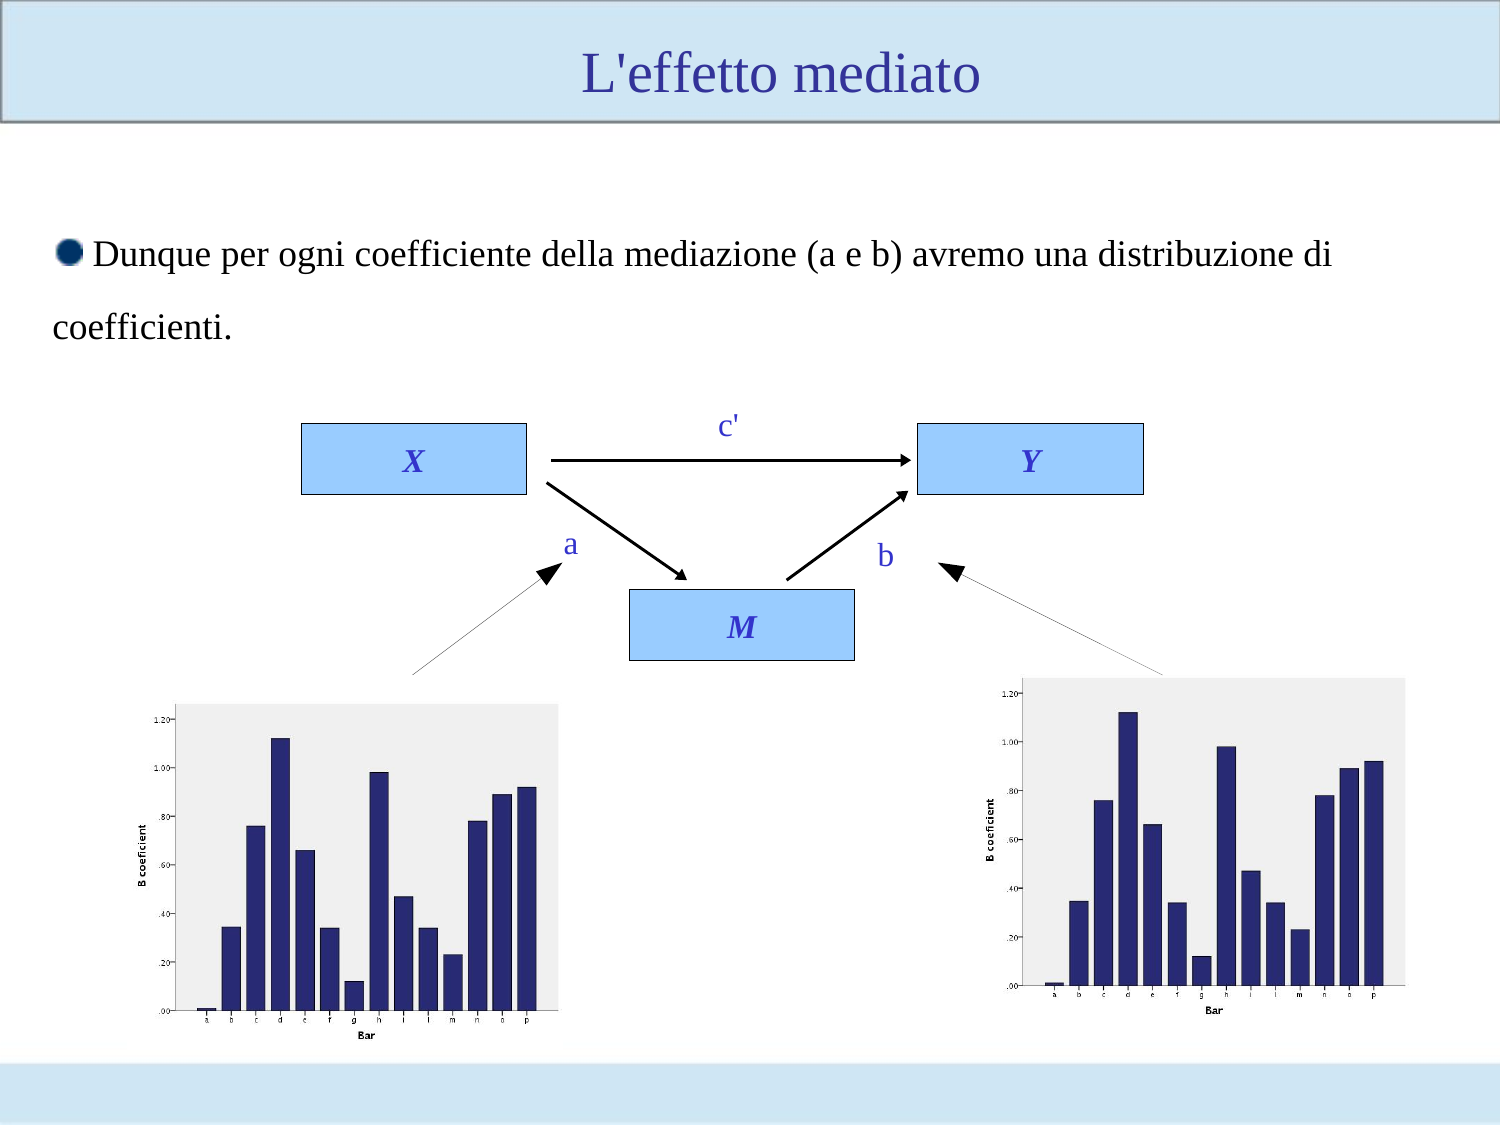

# L'effetto mediato
 Dunque per ogni coefficiente della mediazione (a e b) avremo una distribuzione di coefficienti.
c'
X
Y
a
b
M